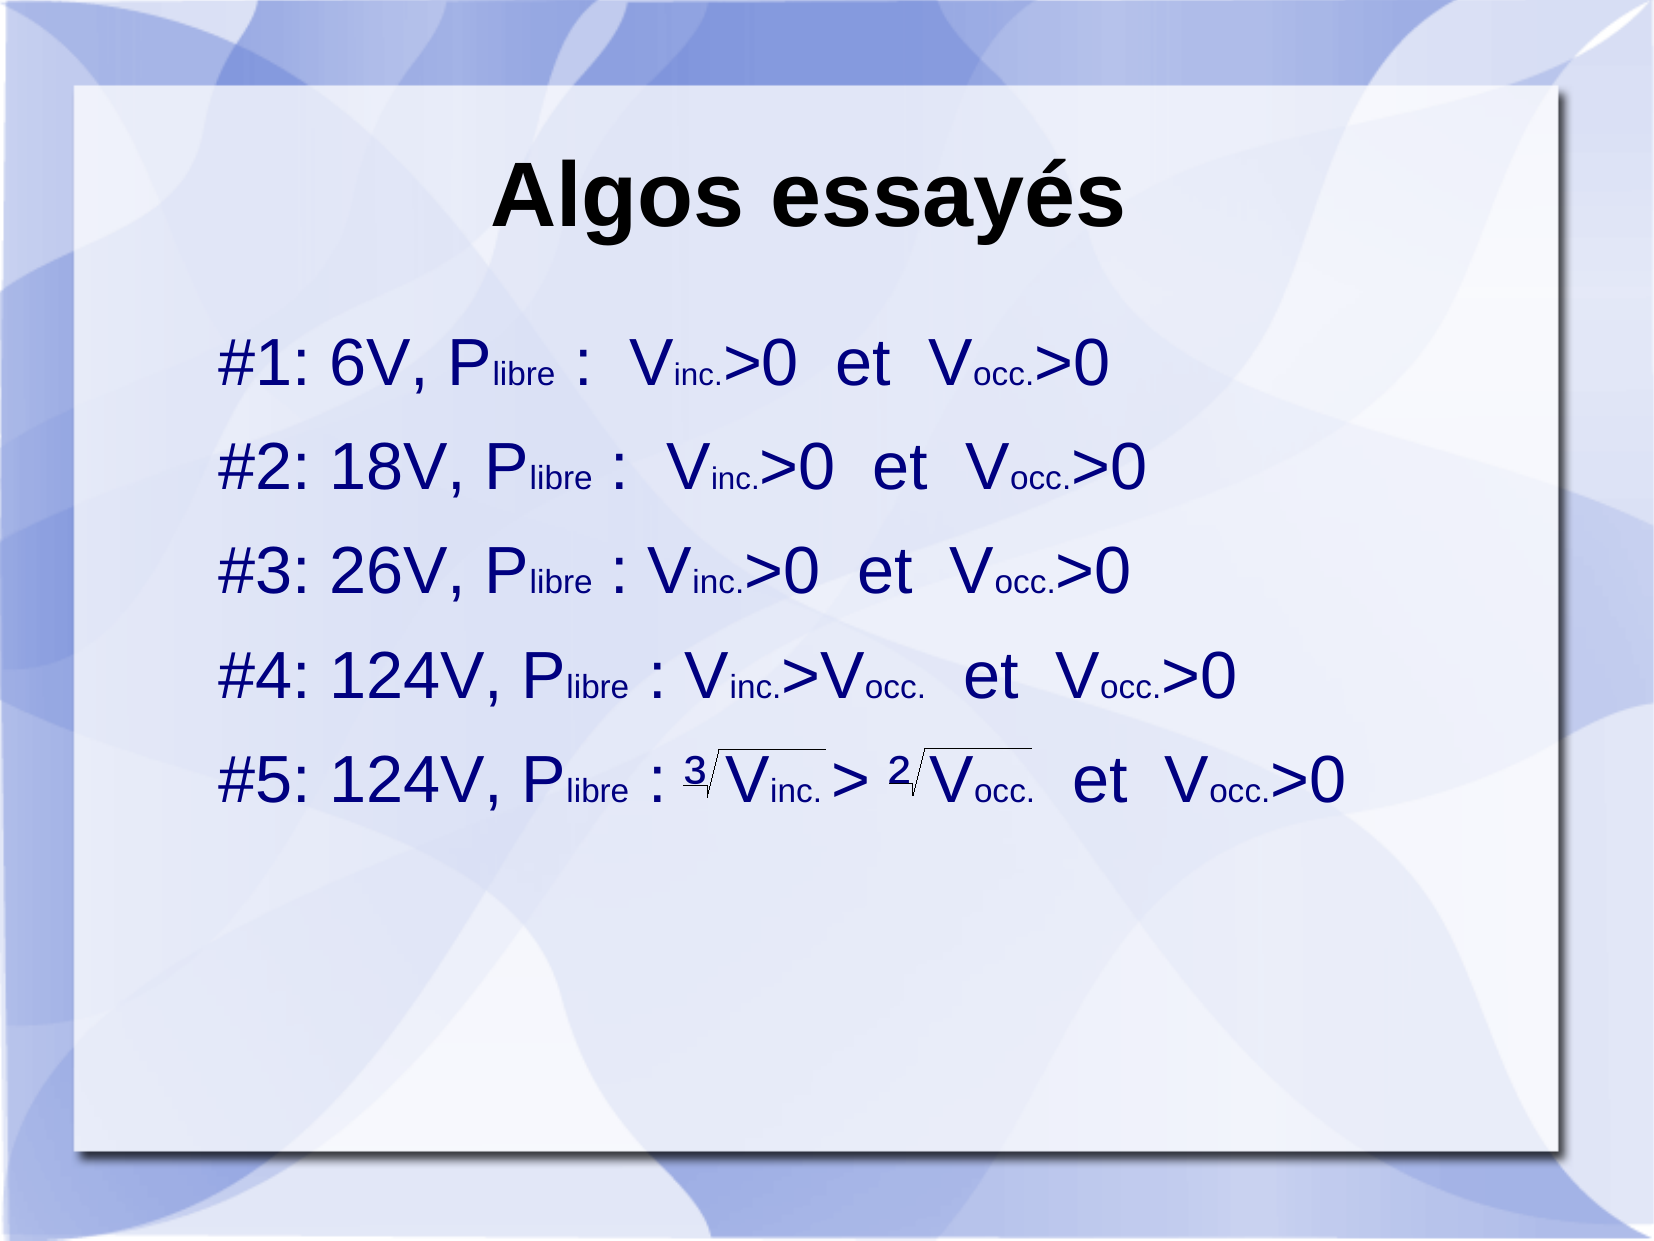

# Algos essayés
#1: 6V, Plibre : Vinc.>0 et Vocc.>0
#2: 18V, Plibre : Vinc.>0 et Vocc.>0
#3: 26V, Plibre : Vinc.>0 et Vocc.>0
#4: 124V, Plibre : Vinc.>Vocc. et Vocc.>0
#5: 124V, Plibre : ³ Vinc. > ² Vocc. et Vocc.>0